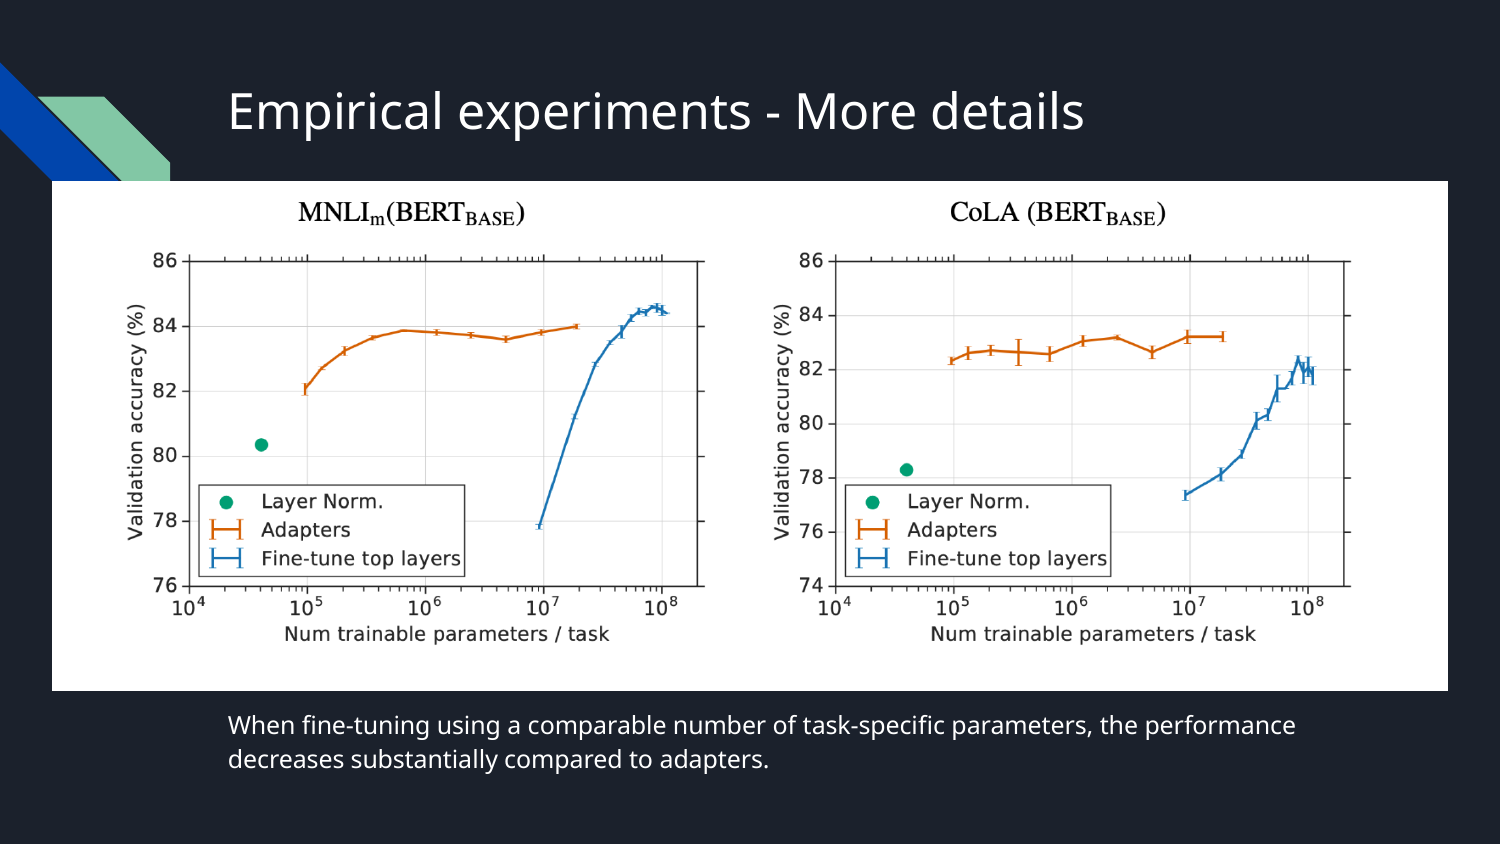

# Empirical experiments - More details
When fine-tuning using a comparable number of task-specific parameters, the performance decreases substantially compared to adapters.